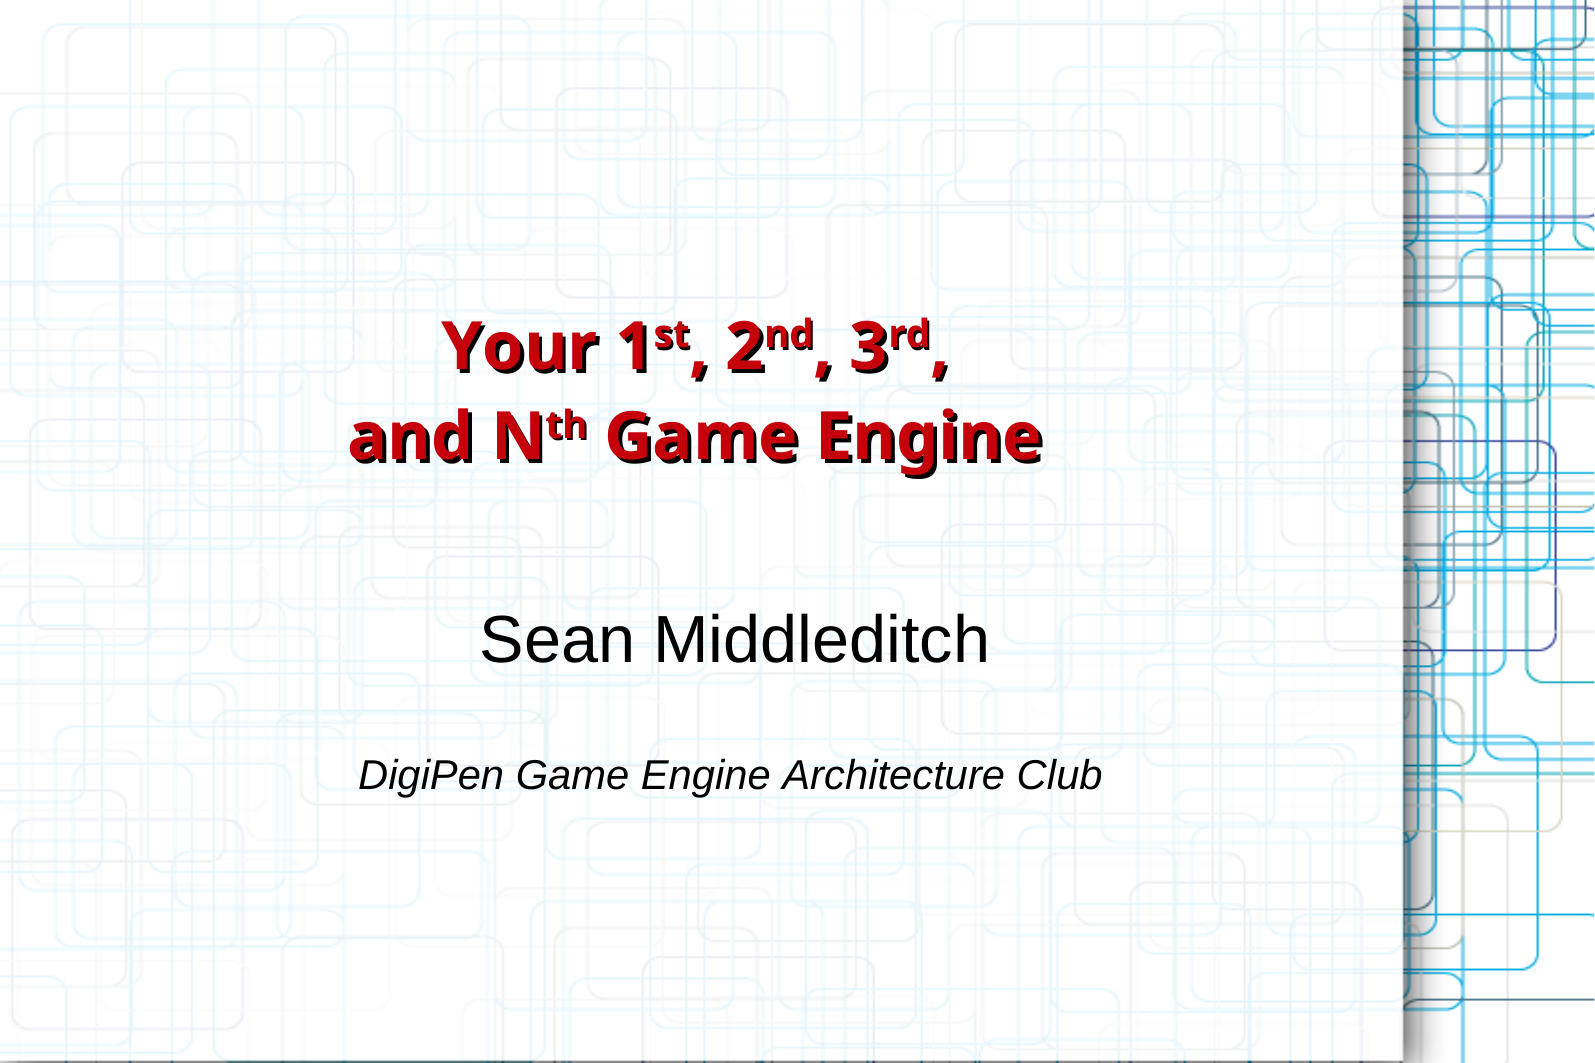

# Your 1st, 2nd, 3rd, and Nth Game Engine
Sean Middleditch
DigiPen Game Engine Architecture Club